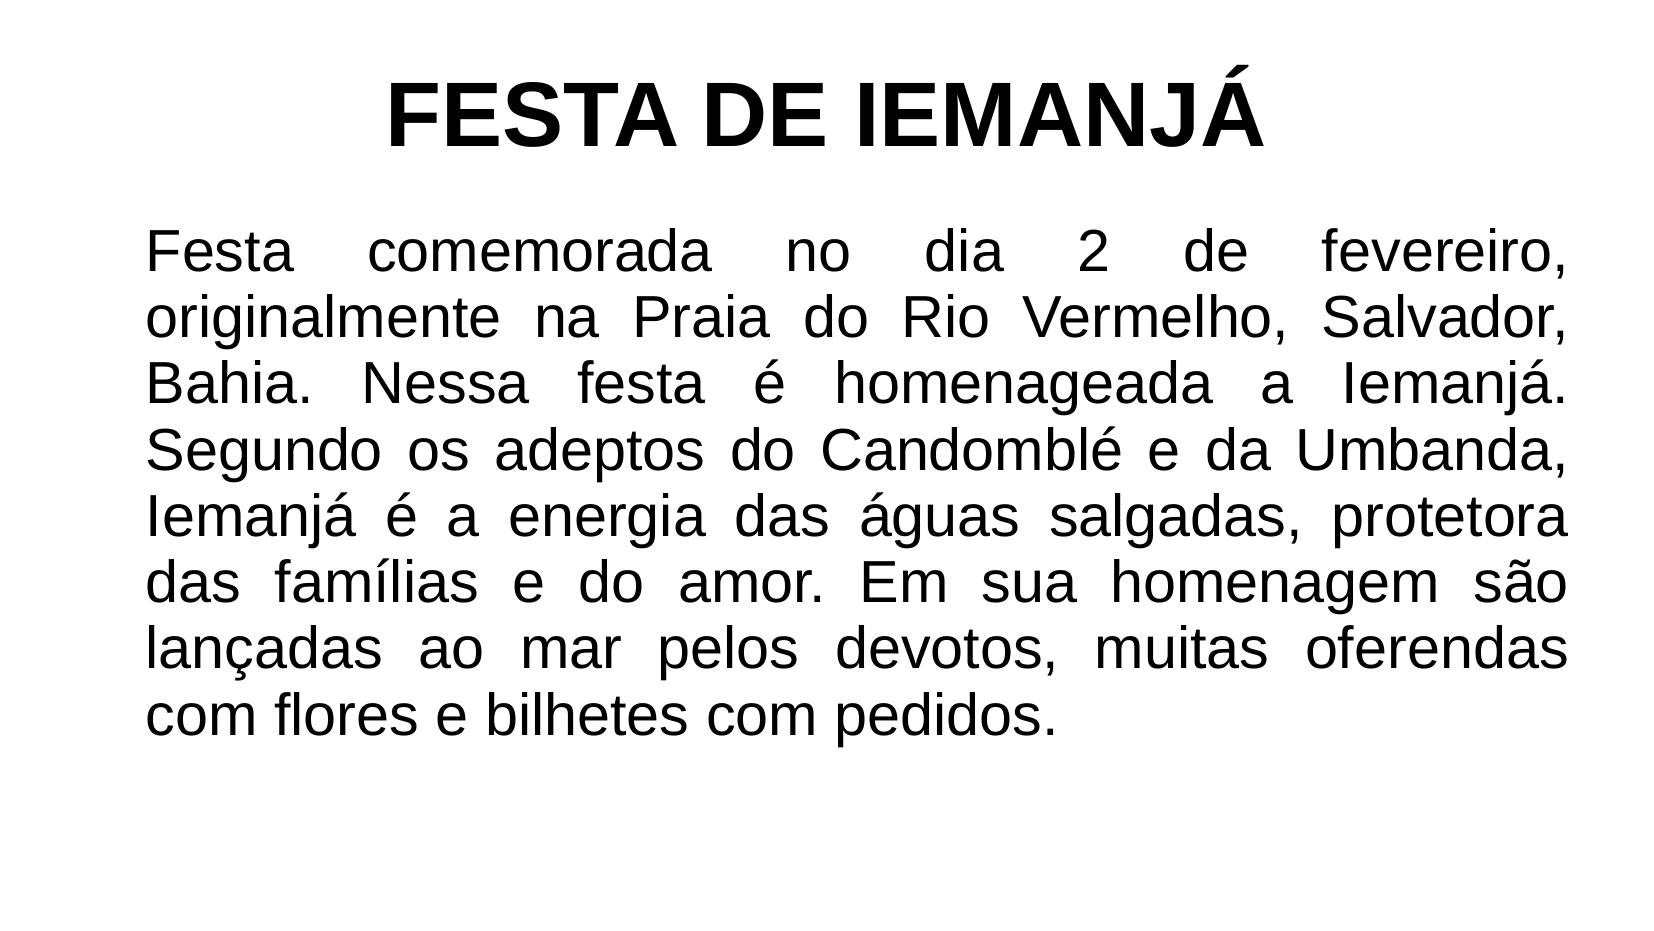

# FESTA DE IEMANJÁ
Festa comemorada no dia 2 de fevereiro, originalmente na Praia do Rio Vermelho, Salvador, Bahia. Nessa festa é homenageada a Iemanjá. Segundo os adeptos do Candomblé e da Umbanda, Iemanjá é a energia das águas salgadas, protetora das famílias e do amor. Em sua homenagem são lançadas ao mar pelos devotos, muitas oferendas com flores e bilhetes com pedidos.